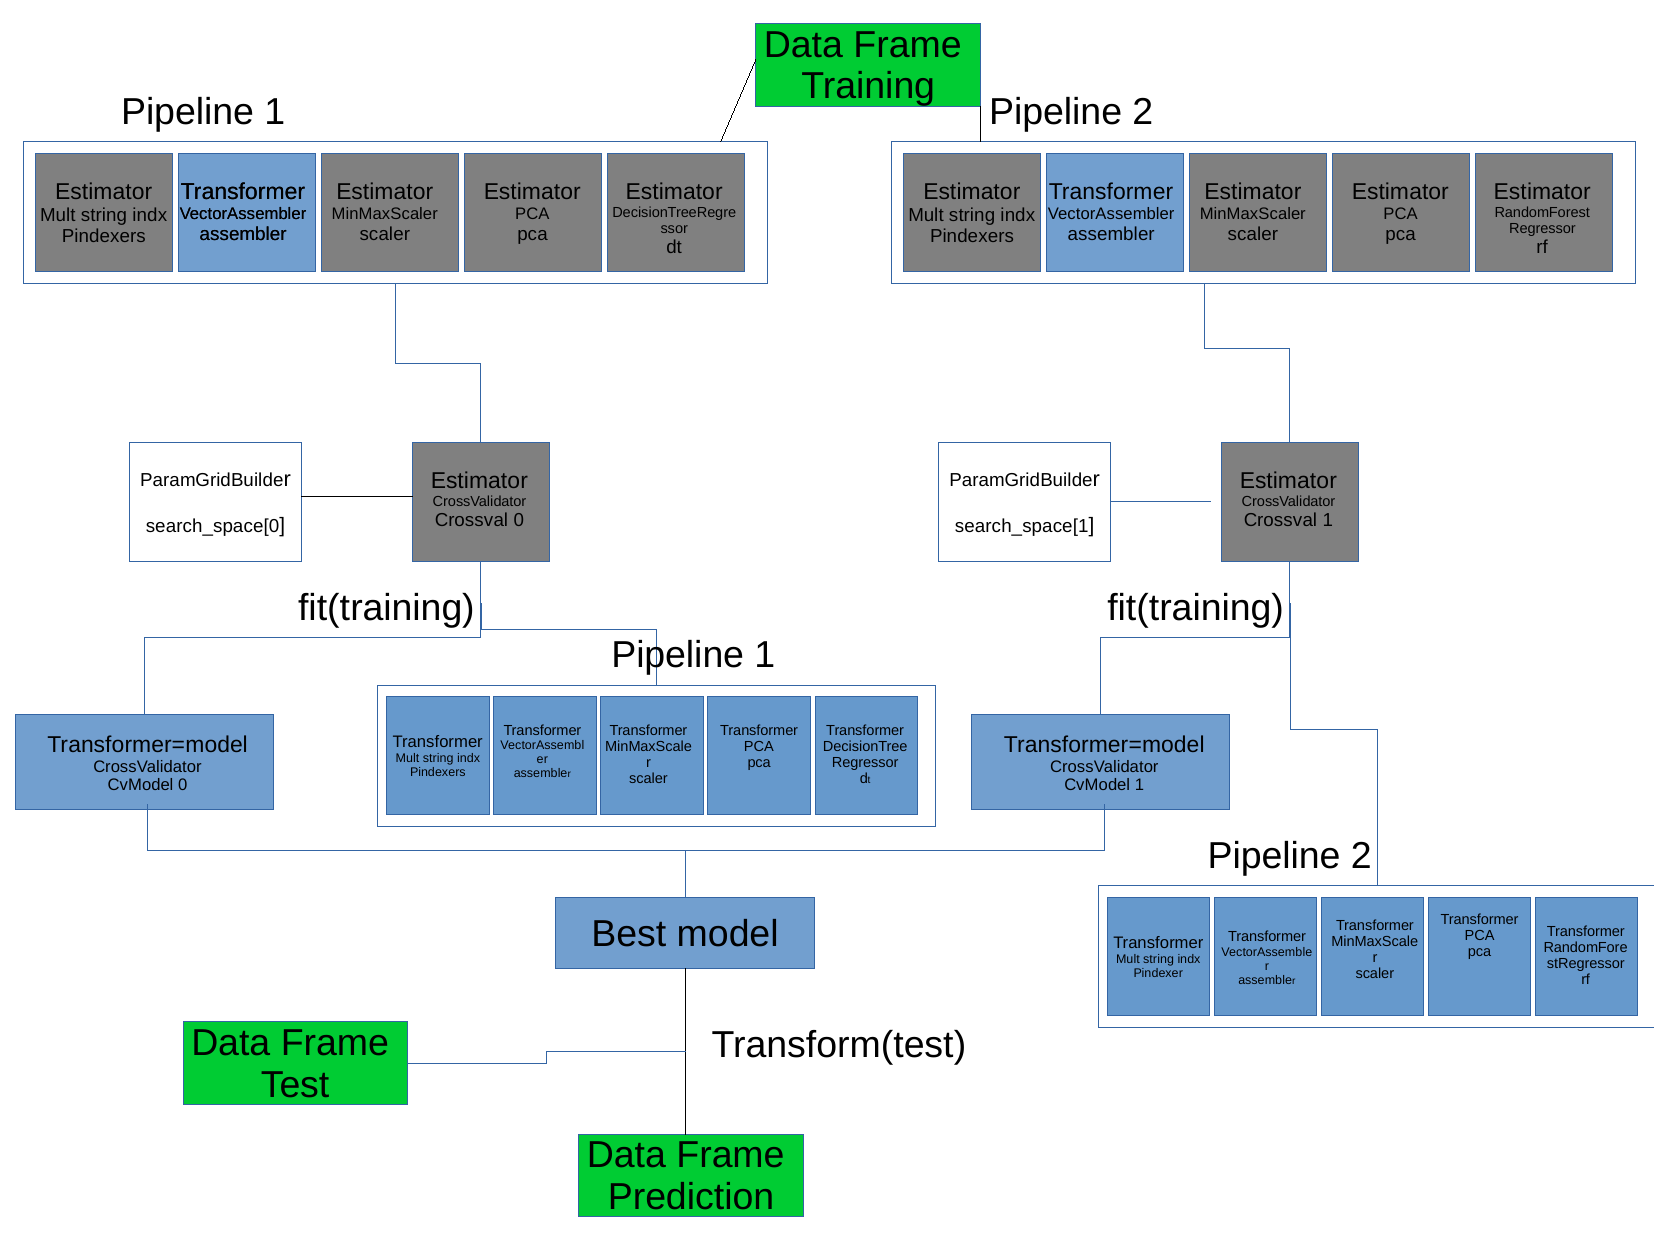

Data Frame
Training
Pipeline 1
Pipeline 2
Estimator
Mult string indx
Pindexers
Estimator
Mult string indx
Pindexers
Transformer
VectorAssembler
assembler
Transformer
VectorAssembler
assembler
Estimator
MinMaxScaler
scaler
Estimator
PCA
pca
Estimator
DecisionTreeRegressor
dt
Transformer
VectorAssembler
assembler
Estimator
MinMaxScaler
scaler
Estimator
PCA
pca
Estimator
RandomForest
Regressor
rf
ParamGridBuilder
search_space[0]
ParamGridBuilder
search_space[1]
Estimator
CrossValidator
Crossval 0
Estimator
CrossValidator
Crossval 1
fit(training)
fit(training)
Pipeline 1
Transformer
Mult string indx
Pindexers
Transformer
VectorAssembler
assembler
Transformer
MinMaxScaler
scaler
Transformer
PCA
pca
Transformer
DecisionTreeRegressor
dt
Transformer=model
CrossValidator
CvModel 0
Transformer=model
CrossValidator
CvModel 1
Pipeline 2
Best model
Transformer
Mult string indx
Pindexer
Transformer
PCA
pca
Transformer
MinMaxScaler
scaler
Transformer
RandomForestRegressor
rf
Transformer
VectorAssembler
assembler
Transform(test)
Data Frame
Test
Data Frame
Prediction